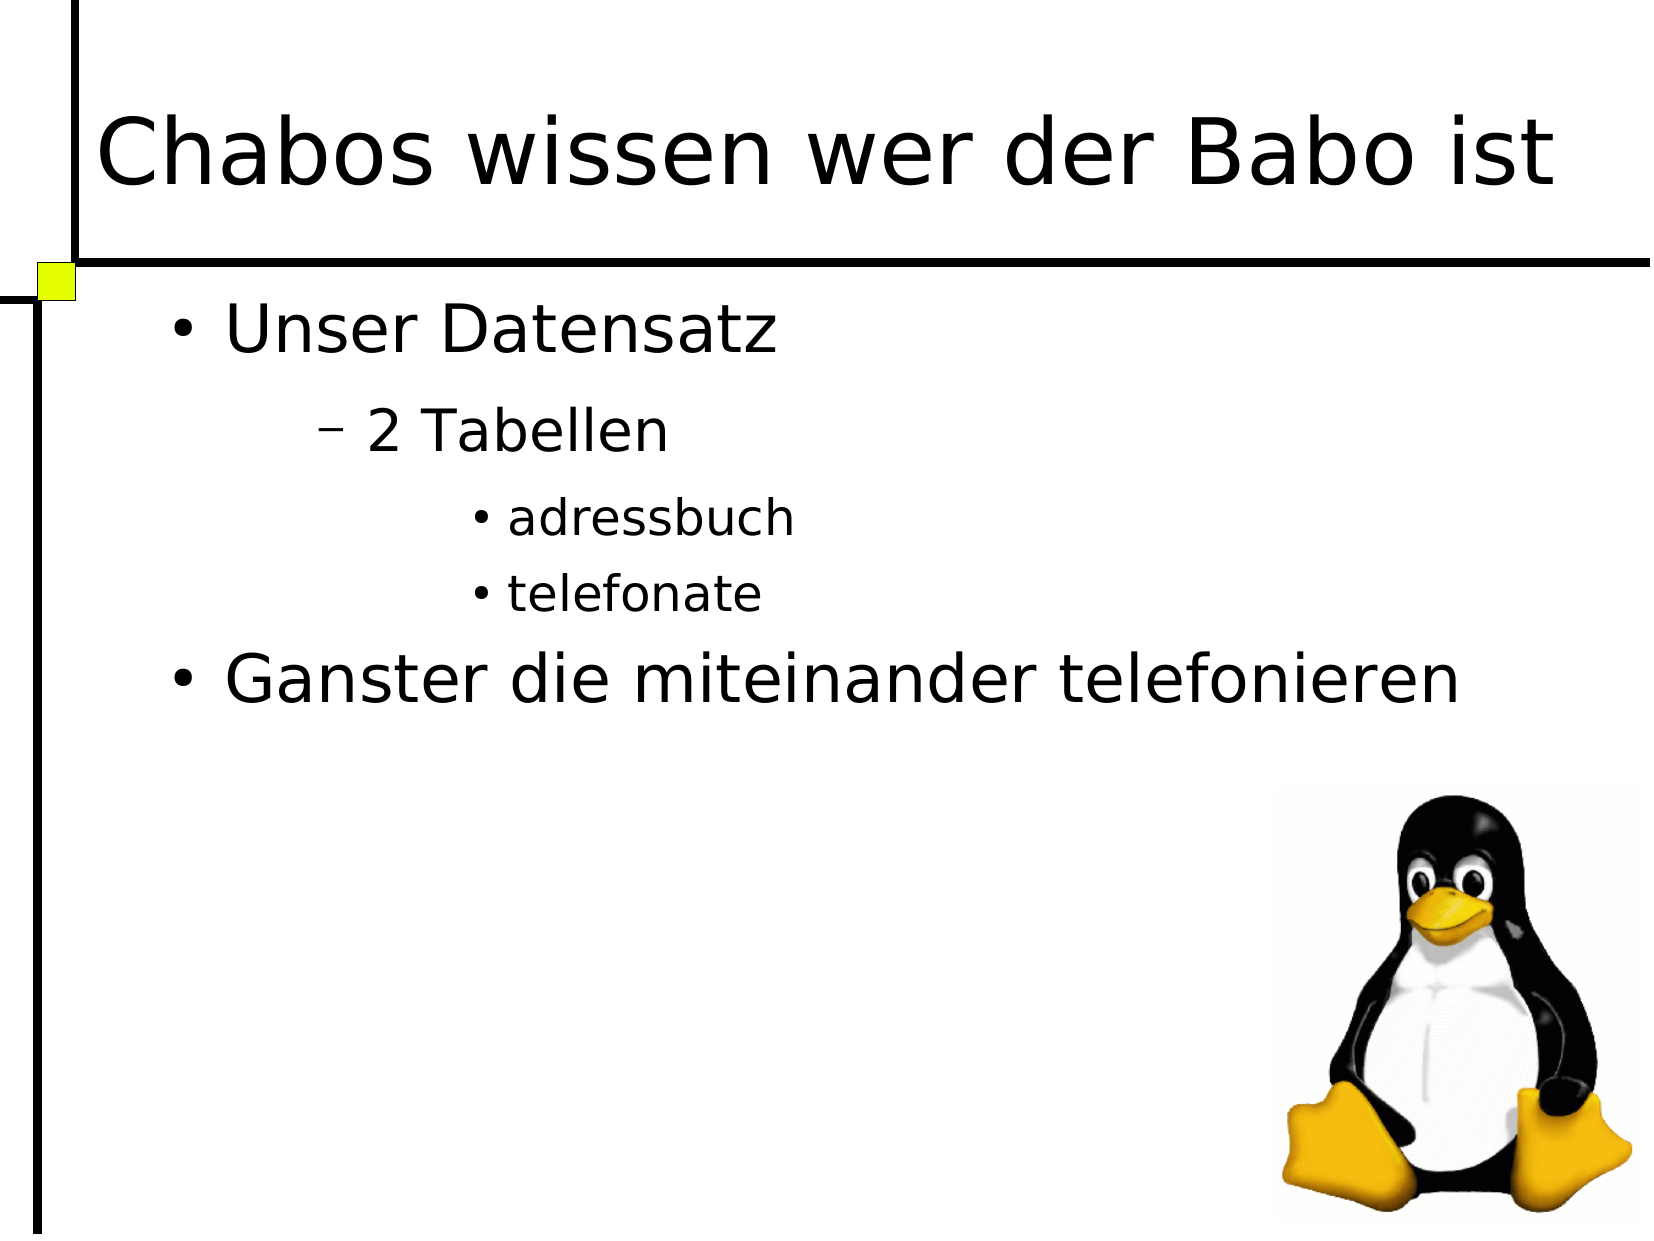

# Chabos wissen wer der Babo ist
Unser Datensatz
2 Tabellen
adressbuch
telefonate
Ganster die miteinander telefonieren